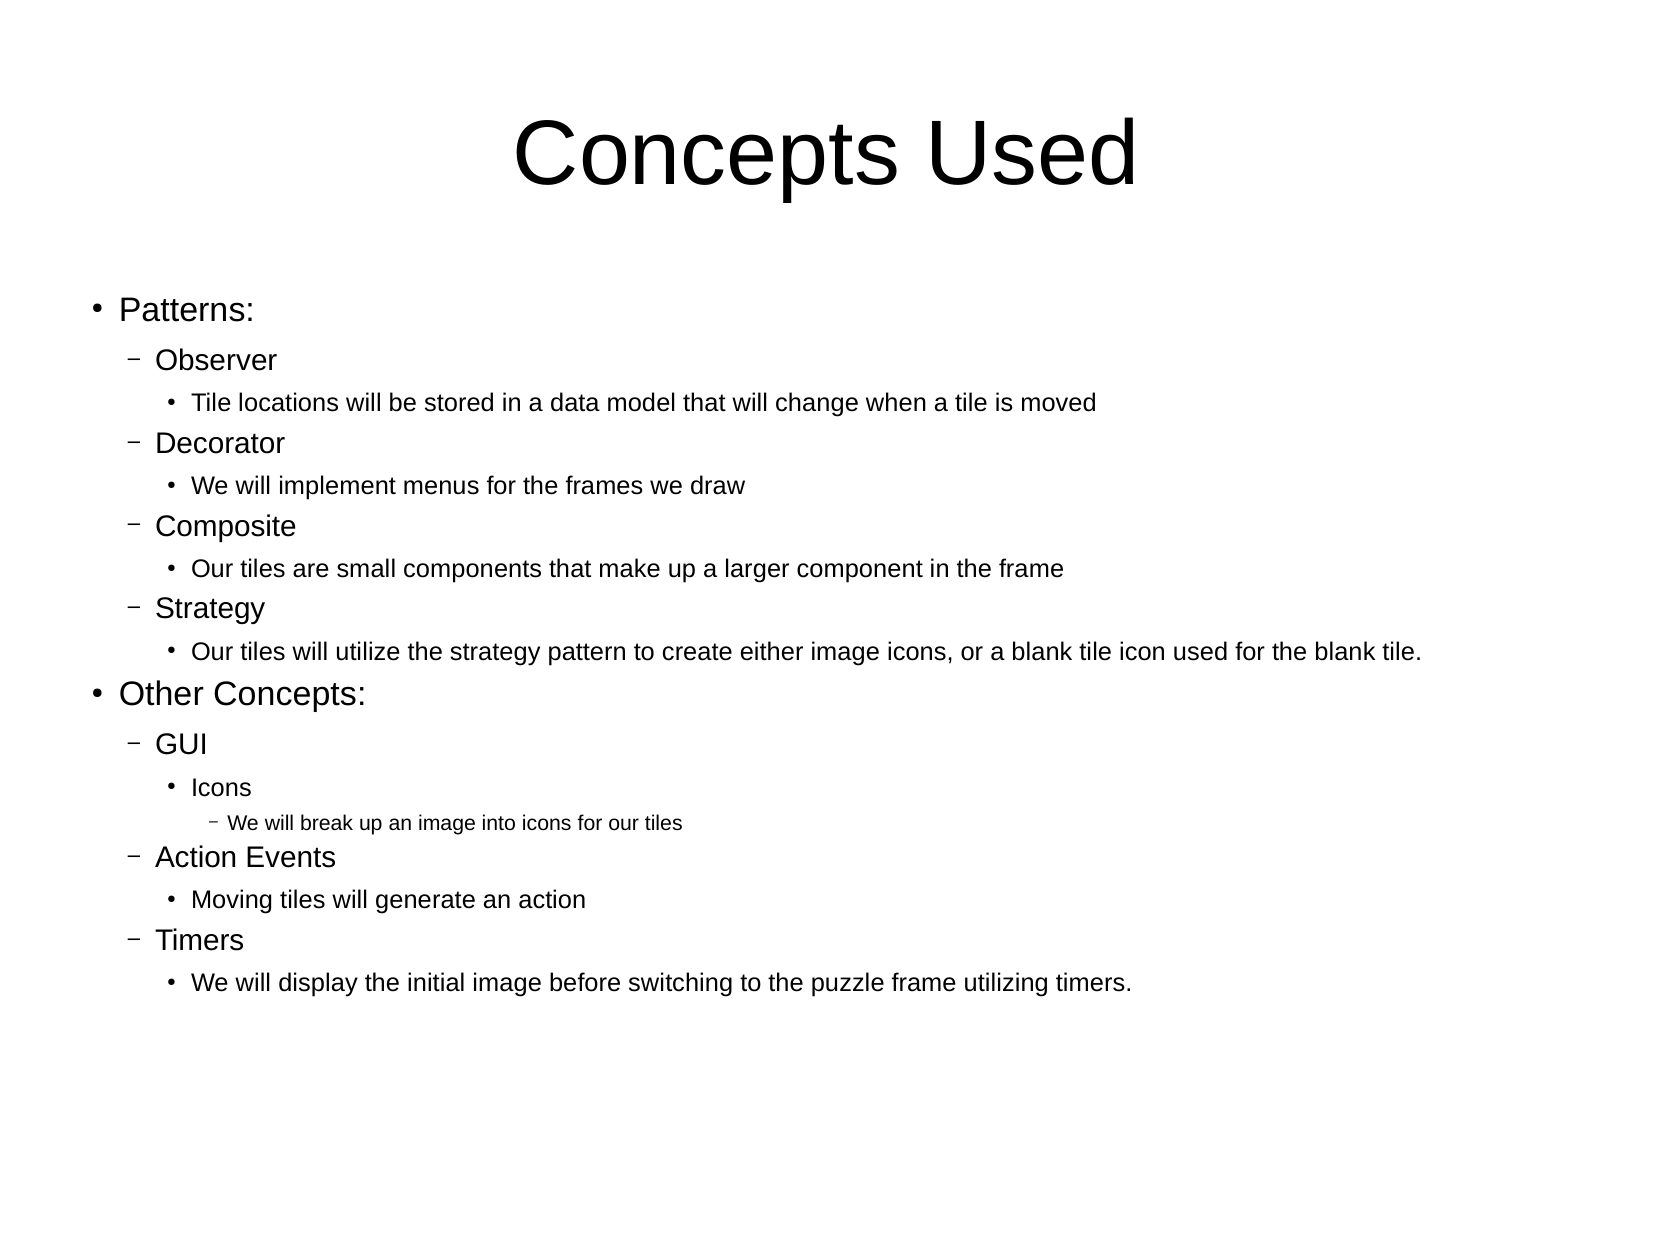

# Concepts Used
Patterns:
Observer
Tile locations will be stored in a data model that will change when a tile is moved
Decorator
We will implement menus for the frames we draw
Composite
Our tiles are small components that make up a larger component in the frame
Strategy
Our tiles will utilize the strategy pattern to create either image icons, or a blank tile icon used for the blank tile.
Other Concepts:
GUI
Icons
We will break up an image into icons for our tiles
Action Events
Moving tiles will generate an action
Timers
We will display the initial image before switching to the puzzle frame utilizing timers.